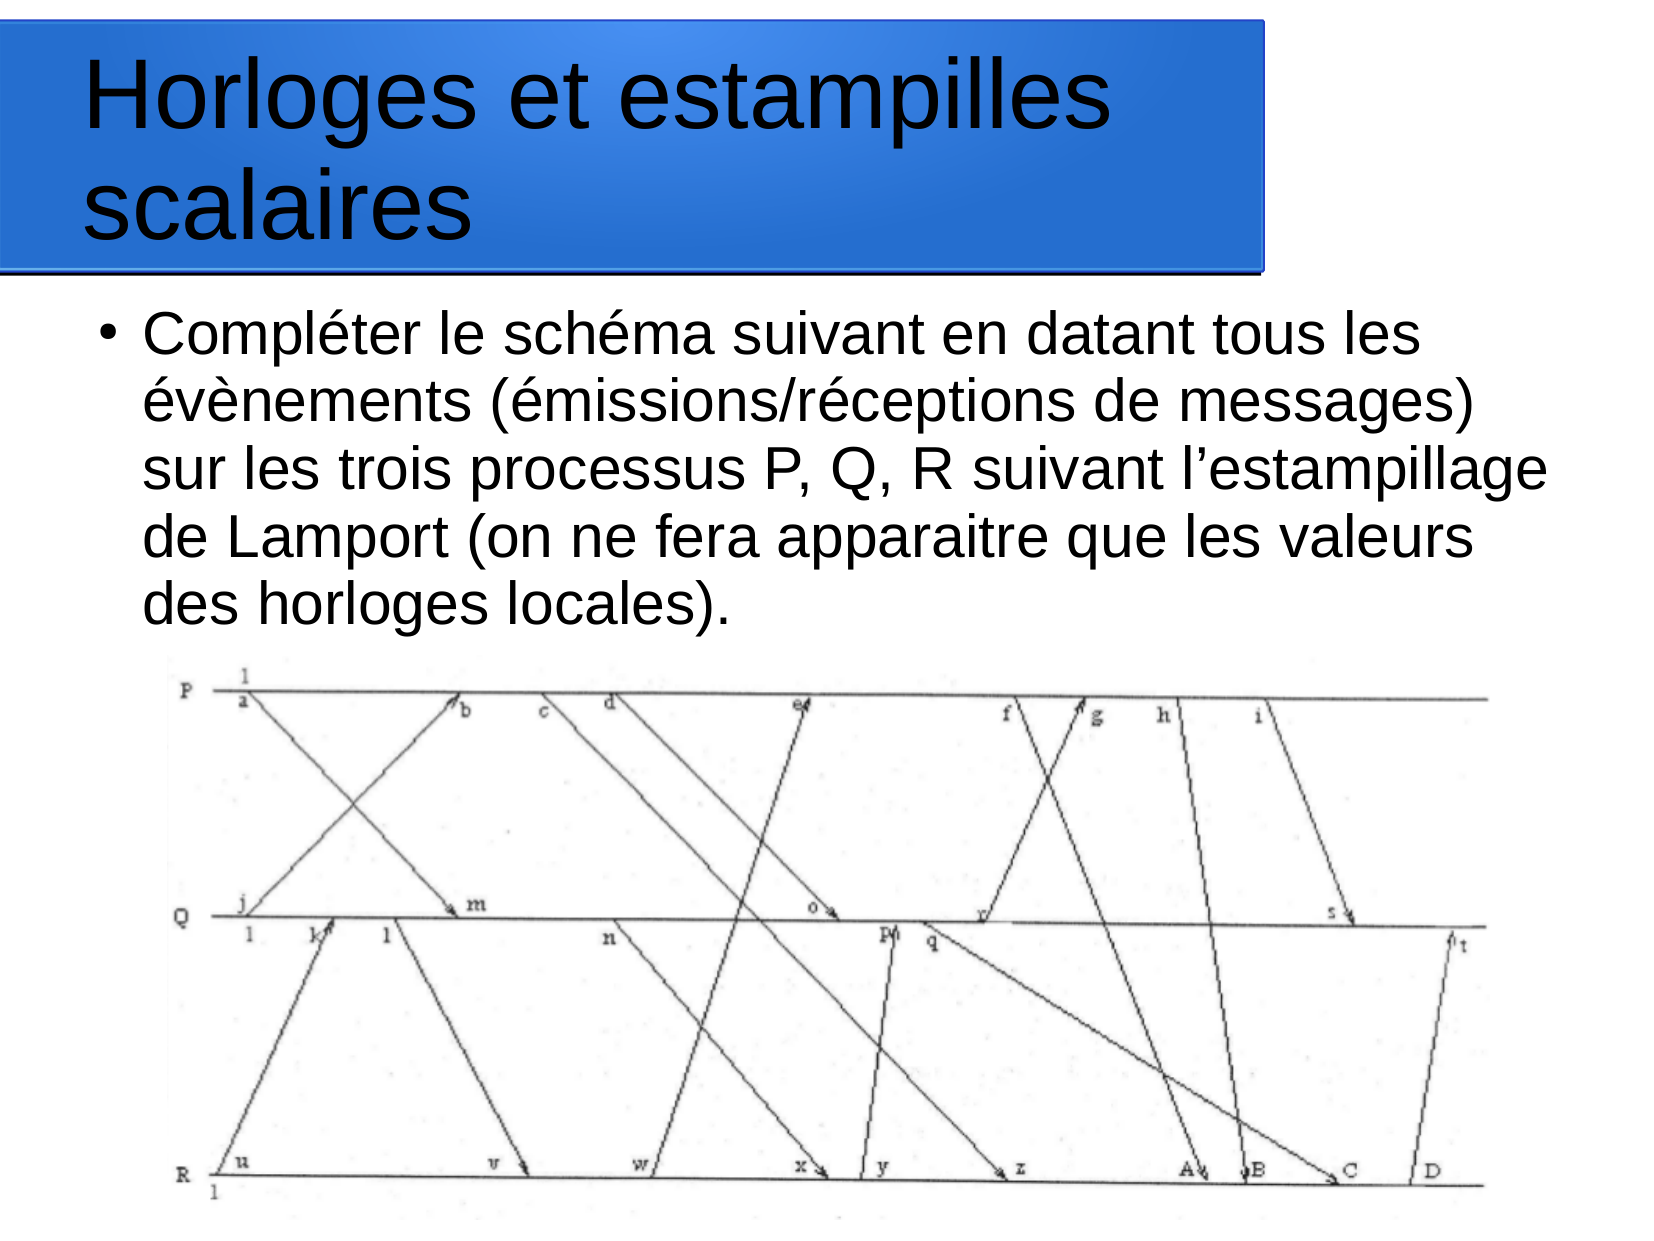

# Horloges et estampilles scalaires
Compléter le schéma suivant en datant tous les évènements (émissions/réceptions de messages) sur les trois processus P, Q, R suivant l’estampillage de Lamport (on ne fera apparaitre que les valeurs des horloges locales).